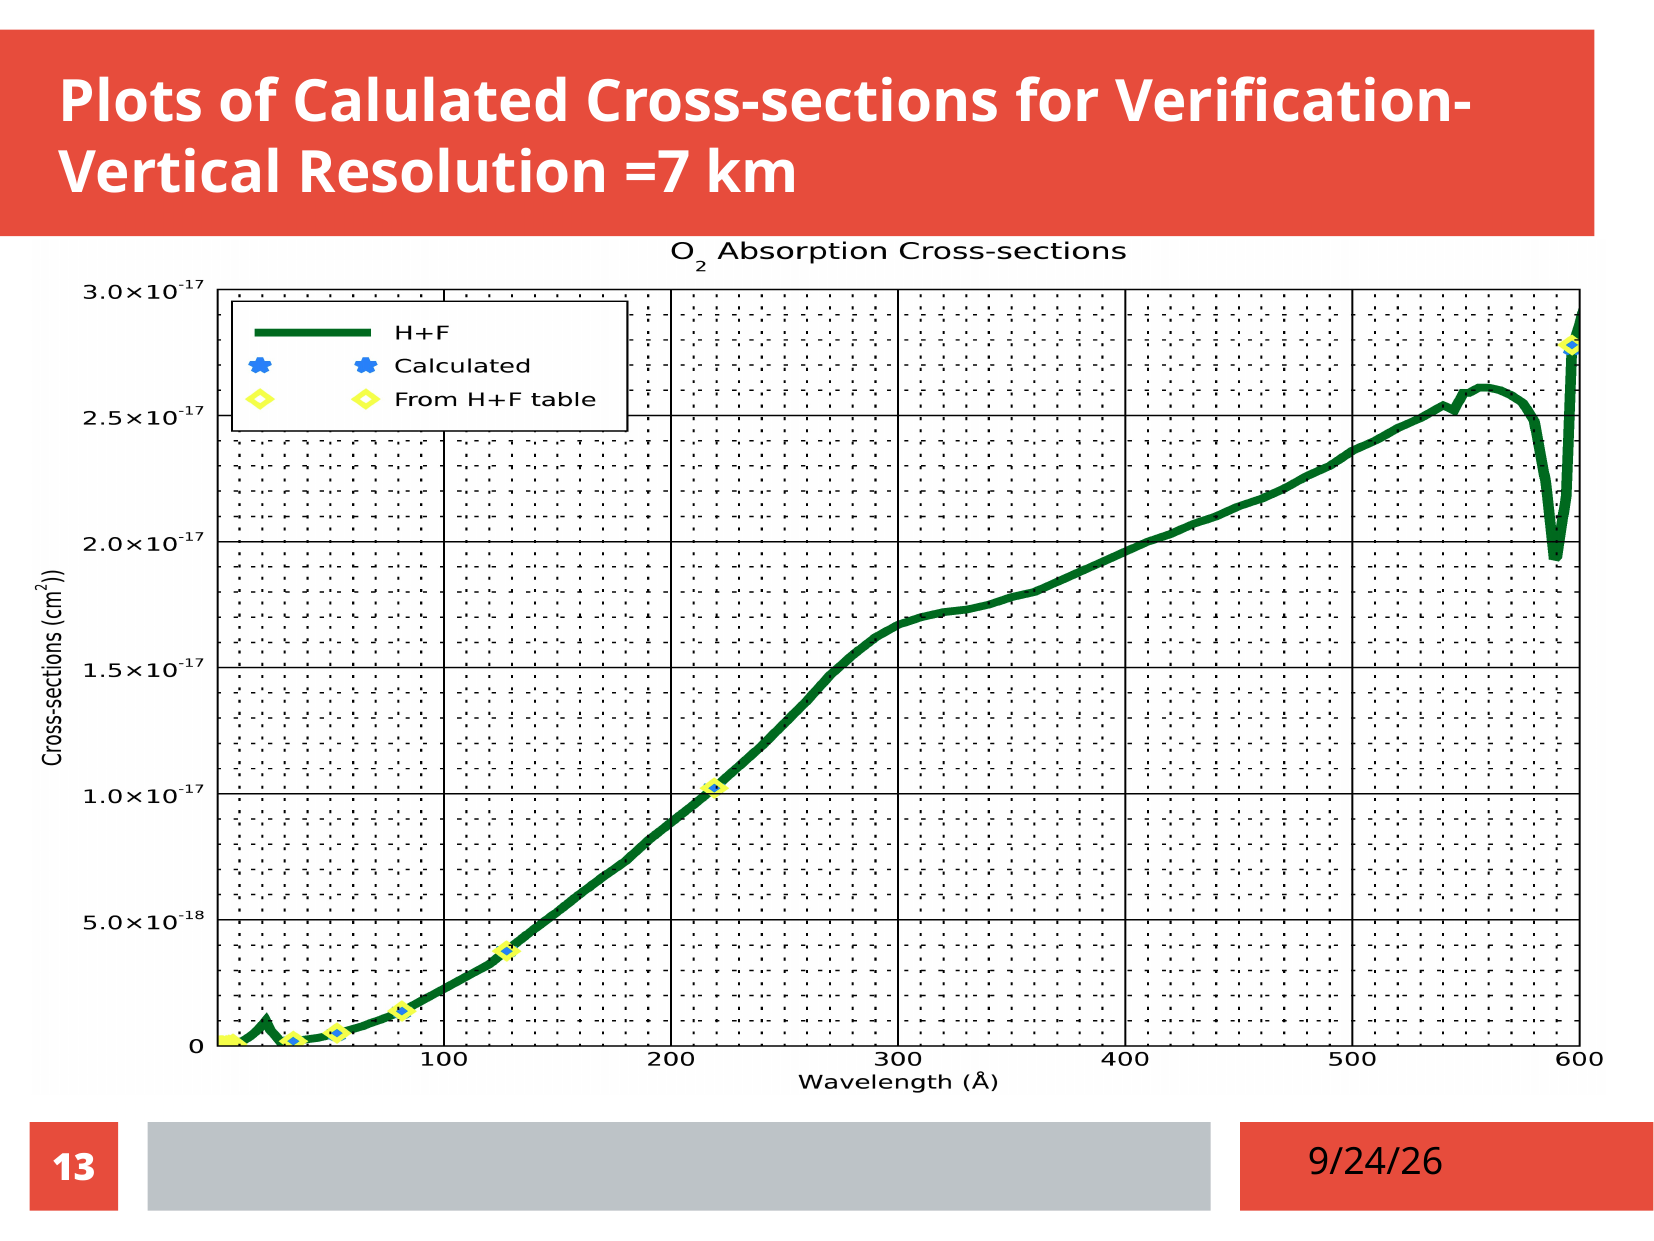

# Plots of Calulated Cross-sections for Verification- Vertical Resolution =7 km
13